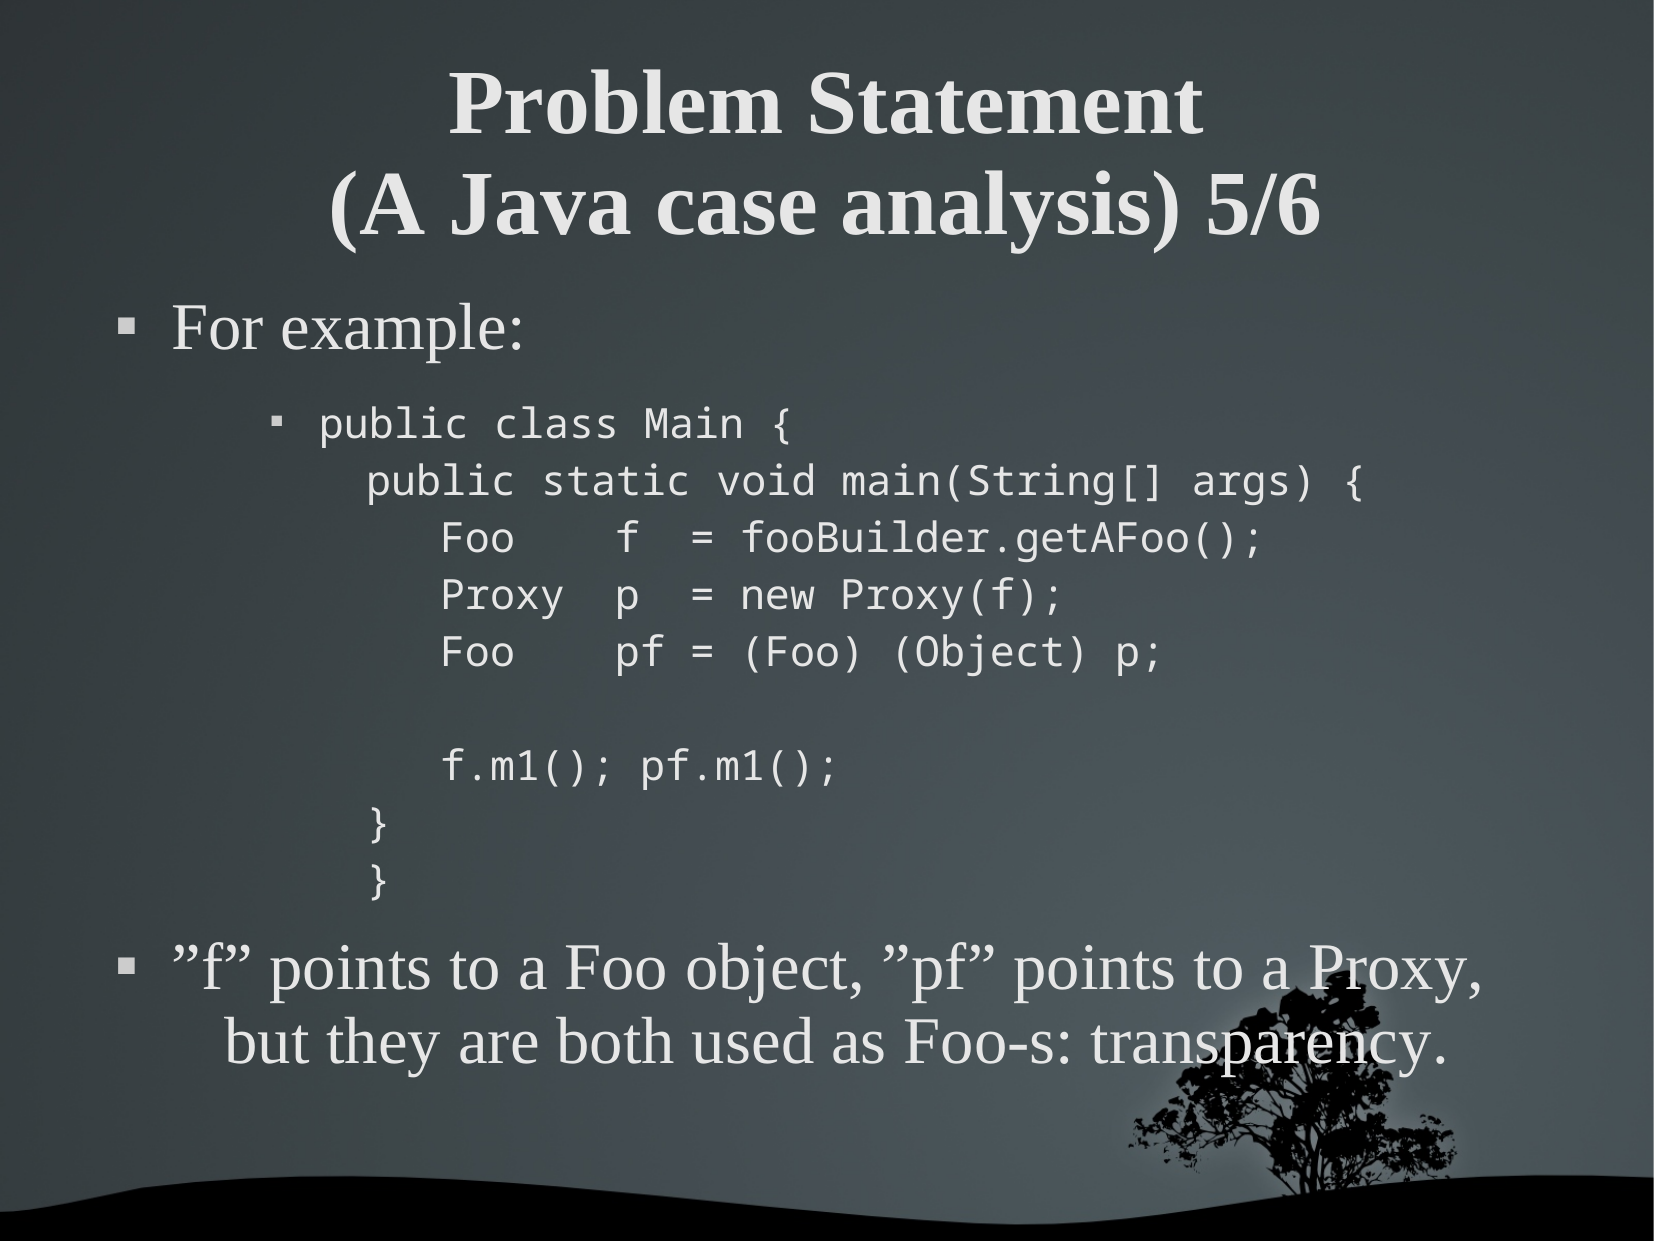

# Problem Statement (A Java case analysis) 5/6
For example:
public class Main {
public static void main(String[] args) {
	Foo f = fooBuilder.getAFoo();
	Proxy p = new Proxy(f);
	Foo pf = (Foo) (Object) p;
	f.m1(); pf.m1();
}
}
”f” points to a Foo object, ”pf” points to a Proxy, but they are both used as Foo-s: transparency.